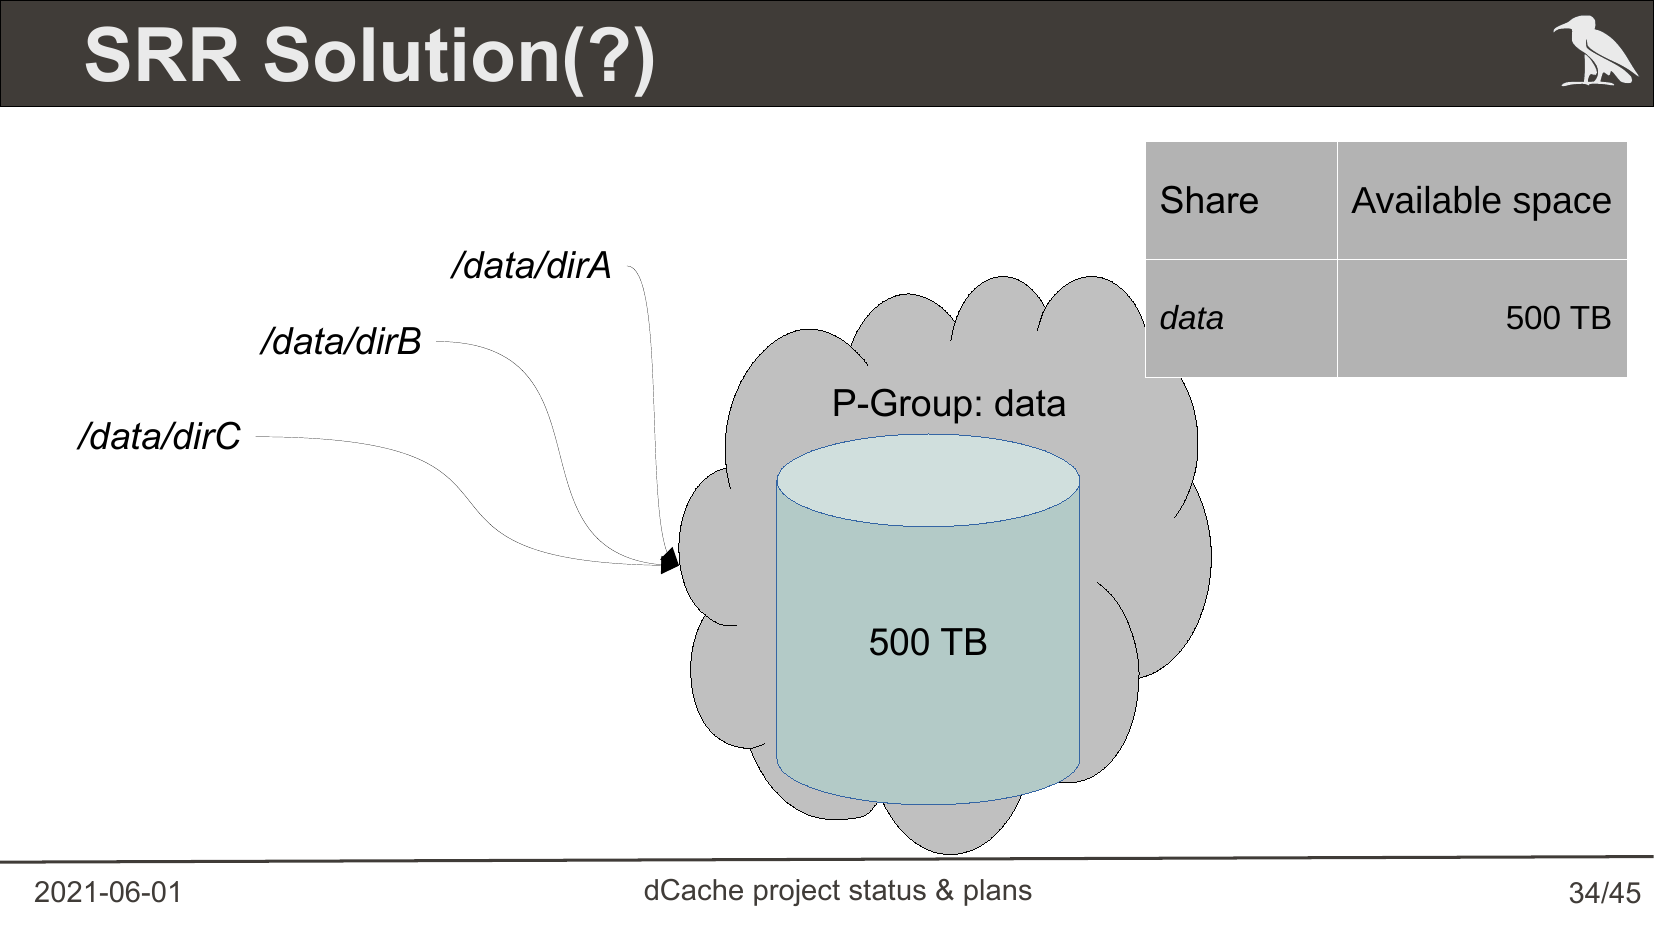

# SRR Solution(?)
| Share | Available space |
| --- | --- |
| data | 500 TB |
/data/dirA
/data/dirB
P-Group: data
/data/dirC
500 TB
dCache project status & plans
2021-06-01
34